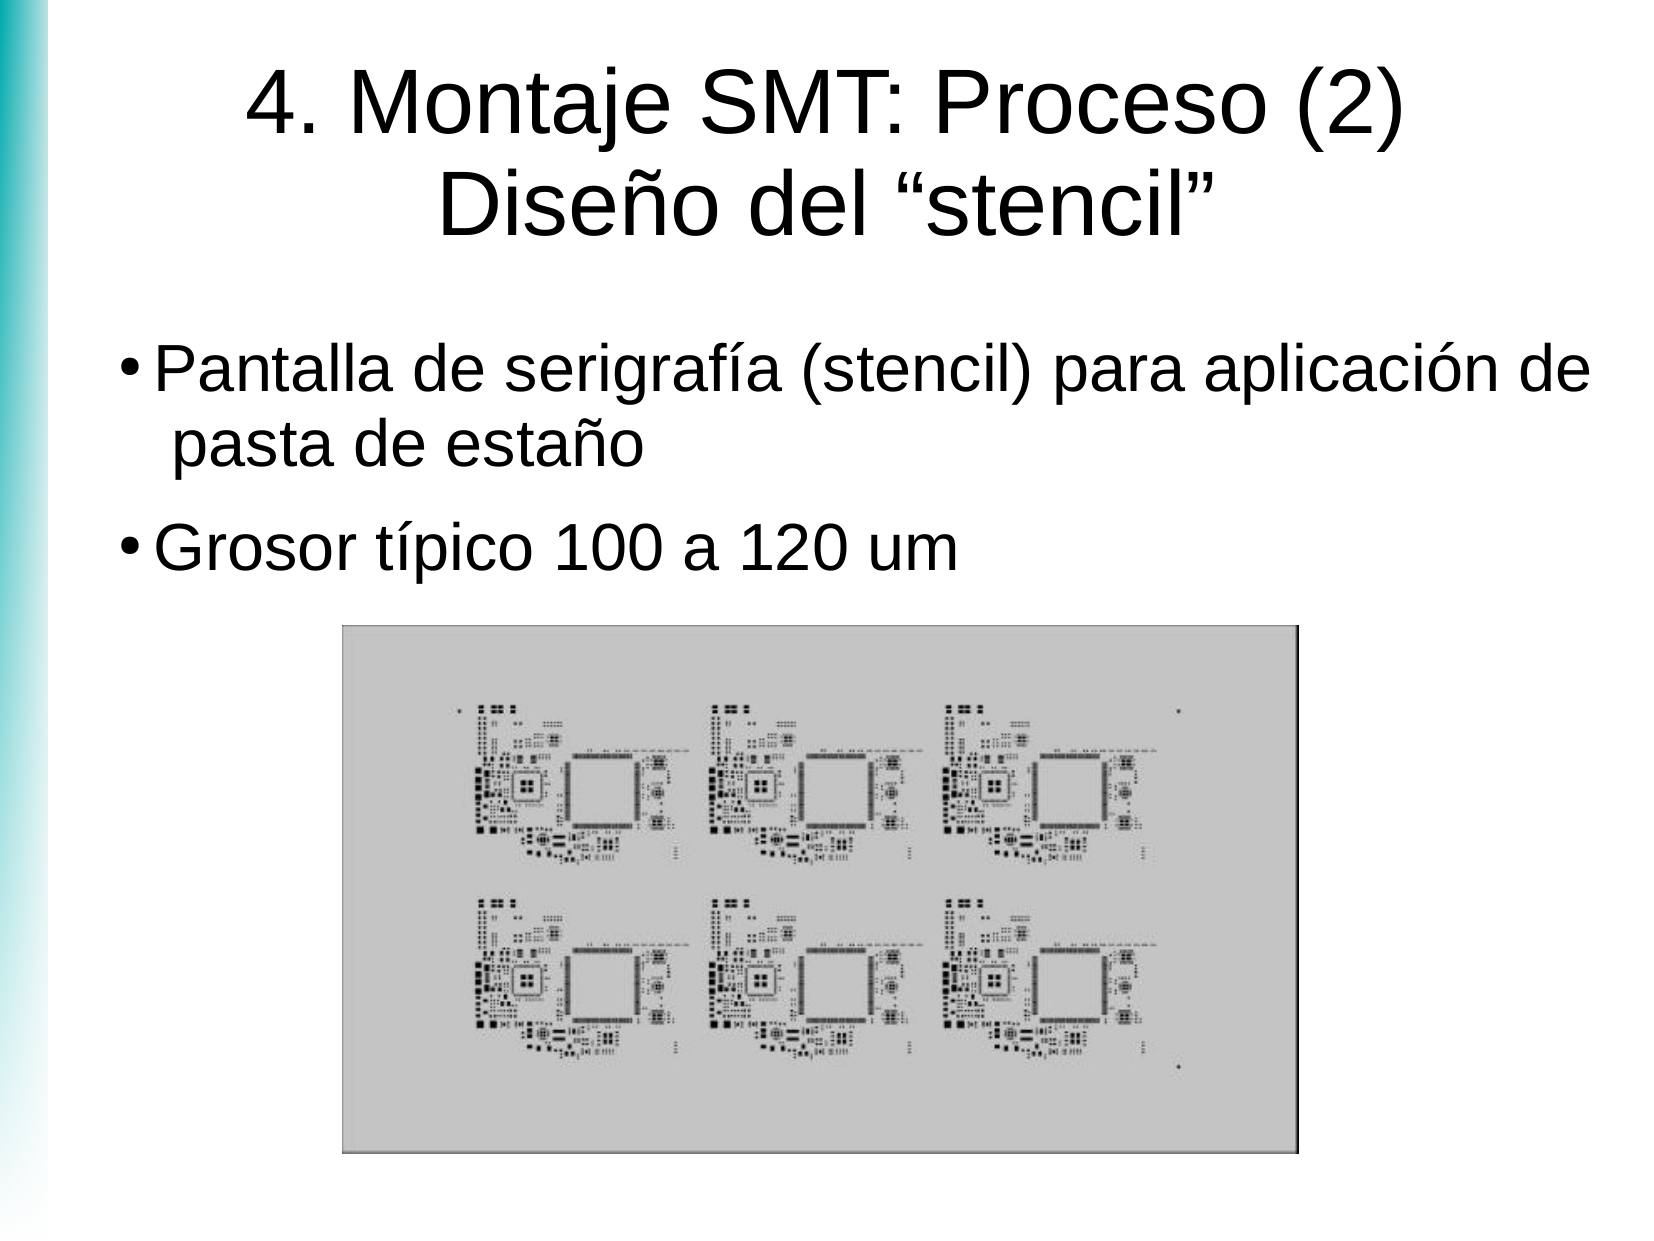

# 4. Montaje SMT: Proceso (2) Diseño del “stencil”
Pantalla de serigrafía (stencil) para aplicación de pasta de estaño
Grosor típico 100 a 120 um